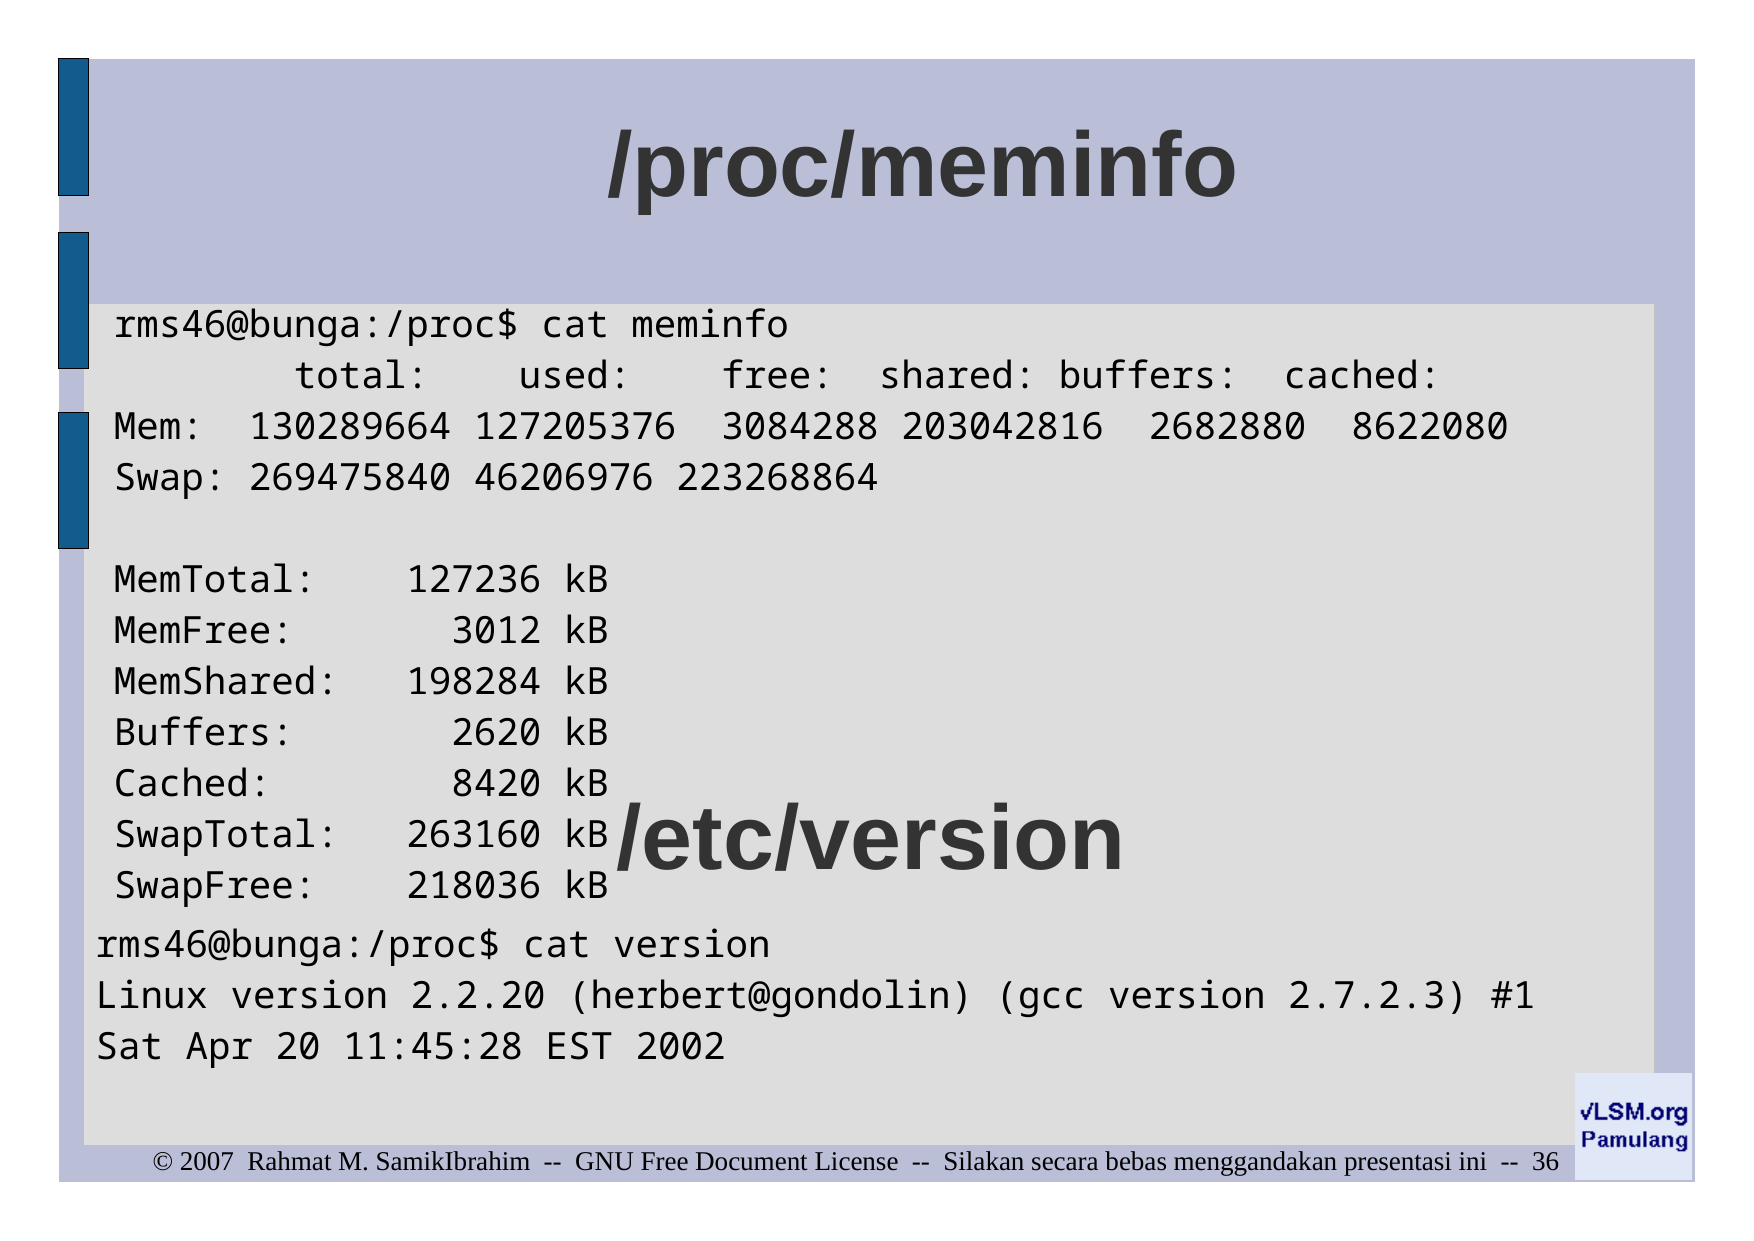

# /proc/meminfo
rms46@bunga:/proc$ cat meminfo
 total: used: free: shared: buffers: cached:
Mem: 130289664 127205376 3084288 203042816 2682880 8622080
Swap: 269475840 46206976 223268864
MemTotal: 127236 kB
MemFree: 3012 kB
MemShared: 198284 kB
Buffers: 2620 kB
Cached: 8420 kB
SwapTotal: 263160 kB
SwapFree: 218036 kB
/etc/version
rms46@bunga:/proc$ cat version
Linux version 2.2.20 (herbert@gondolin) (gcc version 2.7.2.3) #1
Sat Apr 20 11:45:28 EST 2002